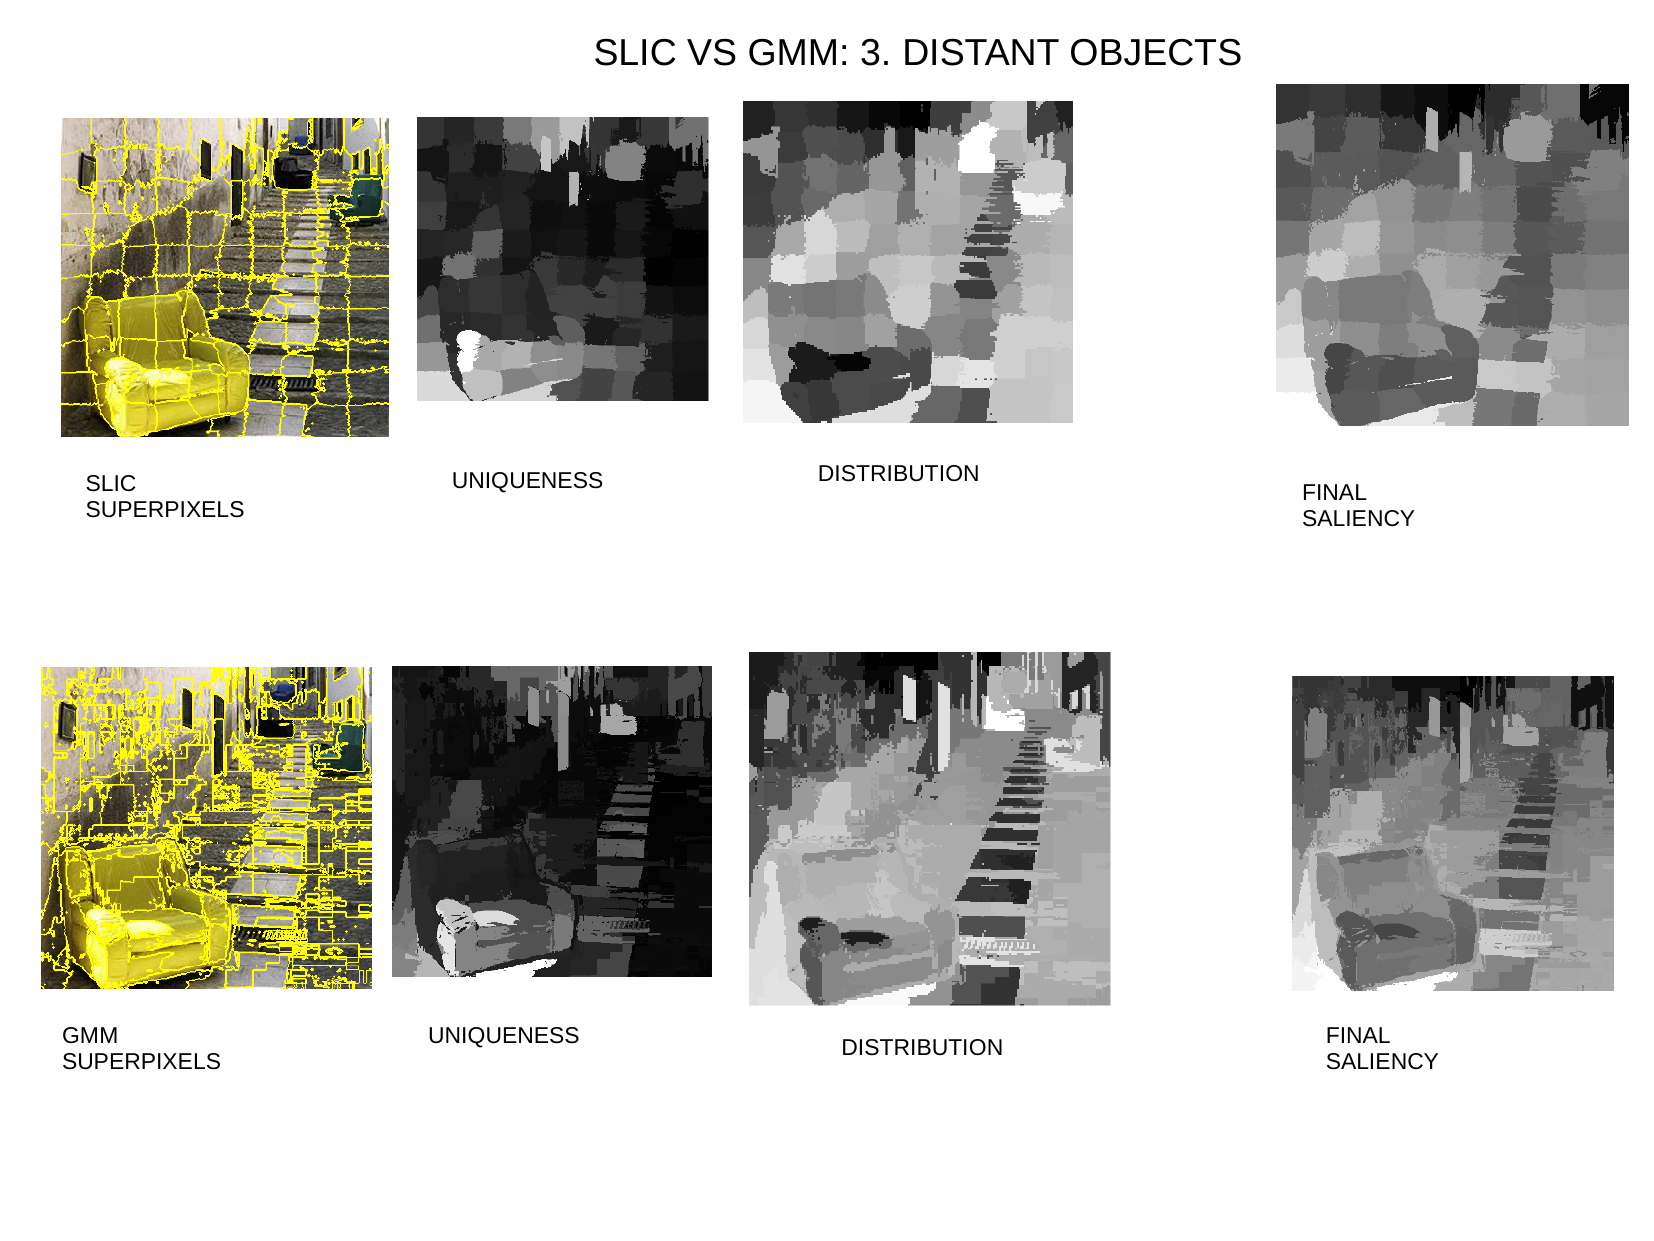

SLIC VS GMM: 3. DISTANT OBJECTS
DISTRIBUTION
UNIQUENESS
SLIC SUPERPIXELS
FINAL SALIENCY
GMM SUPERPIXELS
UNIQUENESS
FINAL SALIENCY
DISTRIBUTION